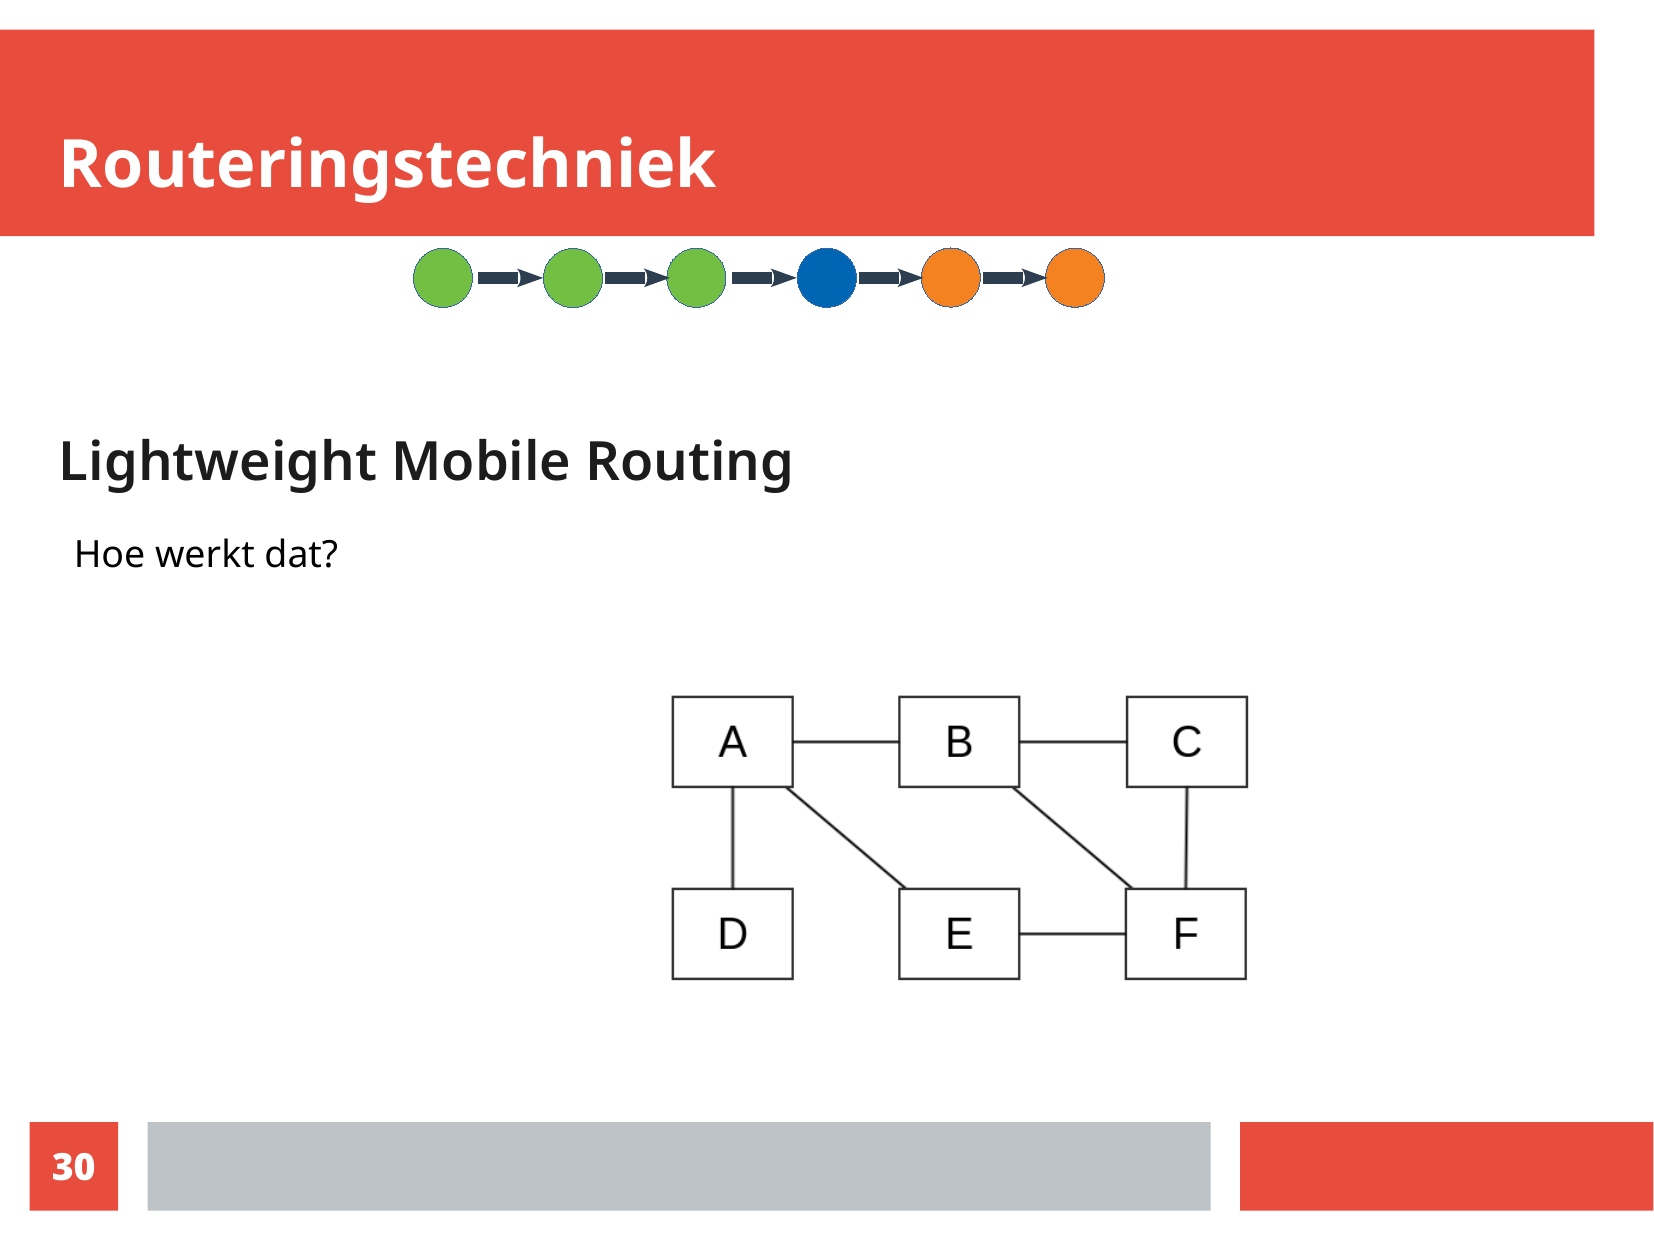

# Routeringstechniek
Lightweight Mobile Routing
Hoe werkt dat?
30